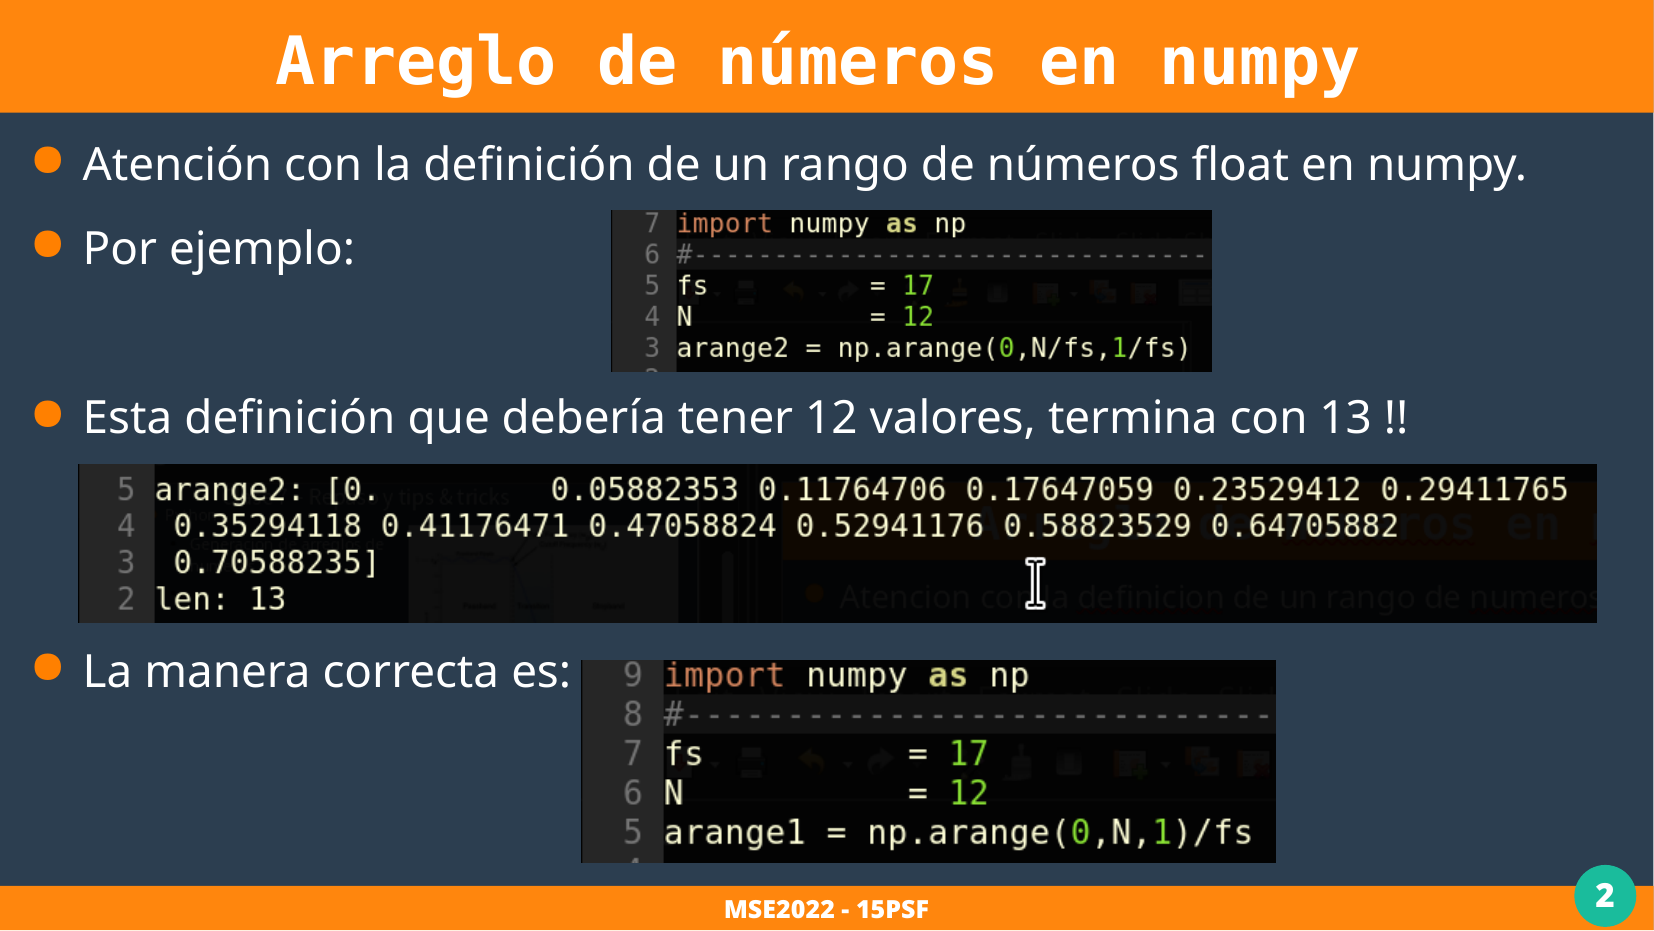

# Arreglo de números en numpy
Atención con la definición de un rango de números float en numpy.
Por ejemplo:
Esta definición que debería tener 12 valores, termina con 13 !!
La manera correcta es:
MSE2022 - 15PSF